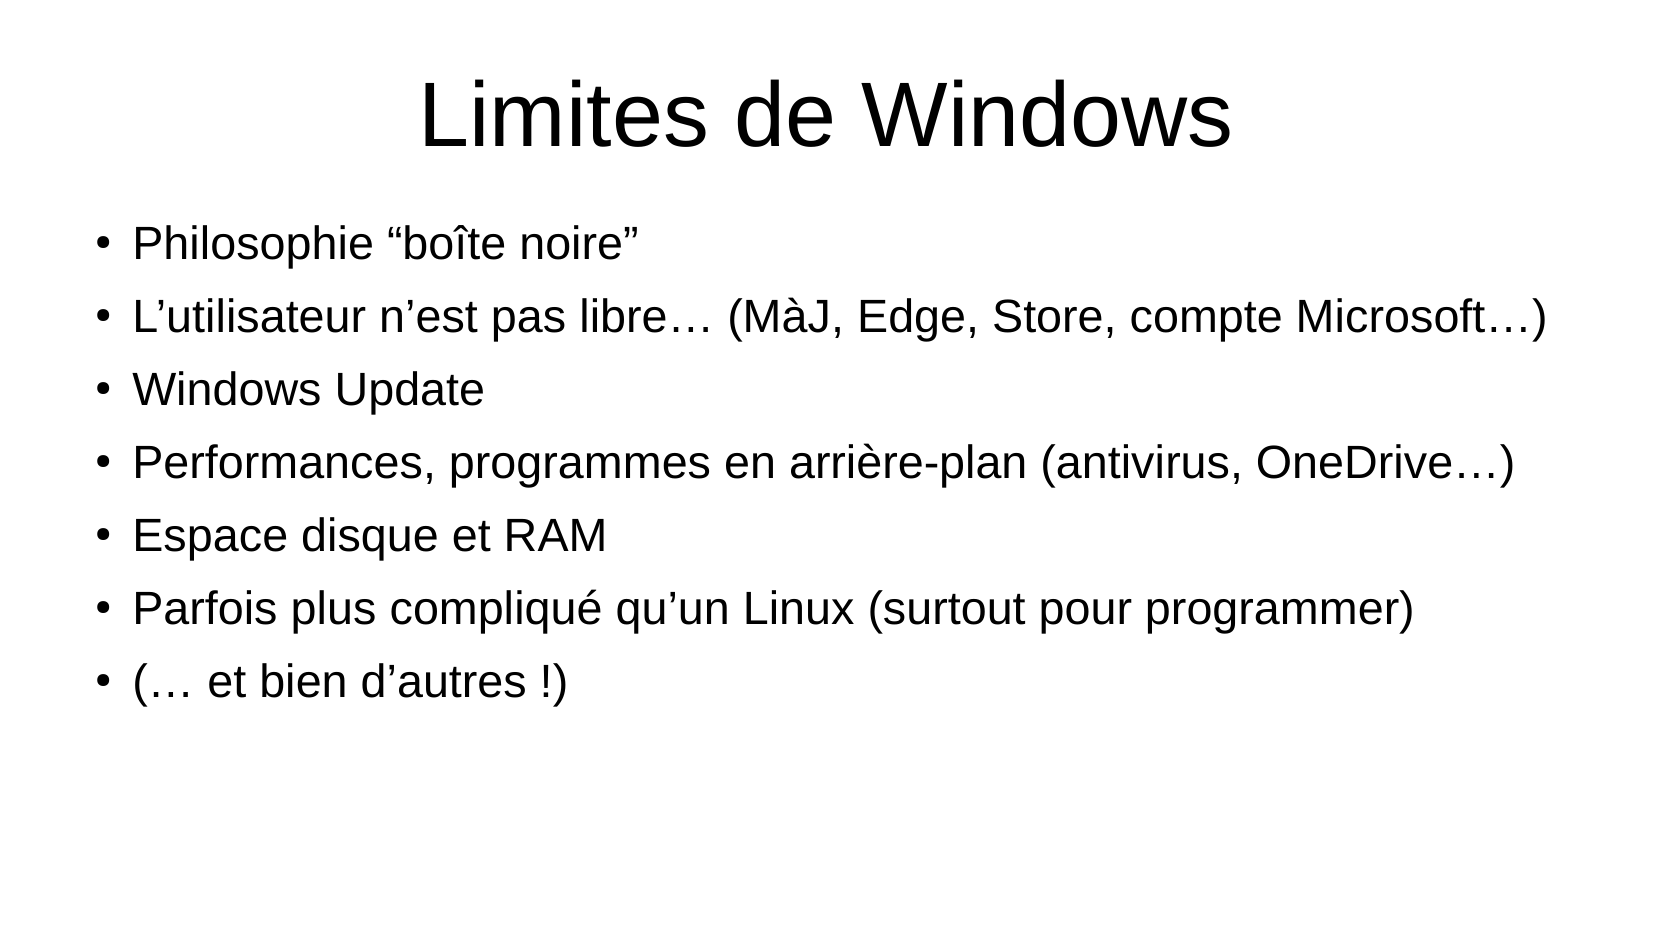

# Limites de Windows
Philosophie “boîte noire”
L’utilisateur n’est pas libre… (MàJ, Edge, Store, compte Microsoft…)
Windows Update
Performances, programmes en arrière-plan (antivirus, OneDrive…)
Espace disque et RAM
Parfois plus compliqué qu’un Linux (surtout pour programmer)
(… et bien d’autres !)